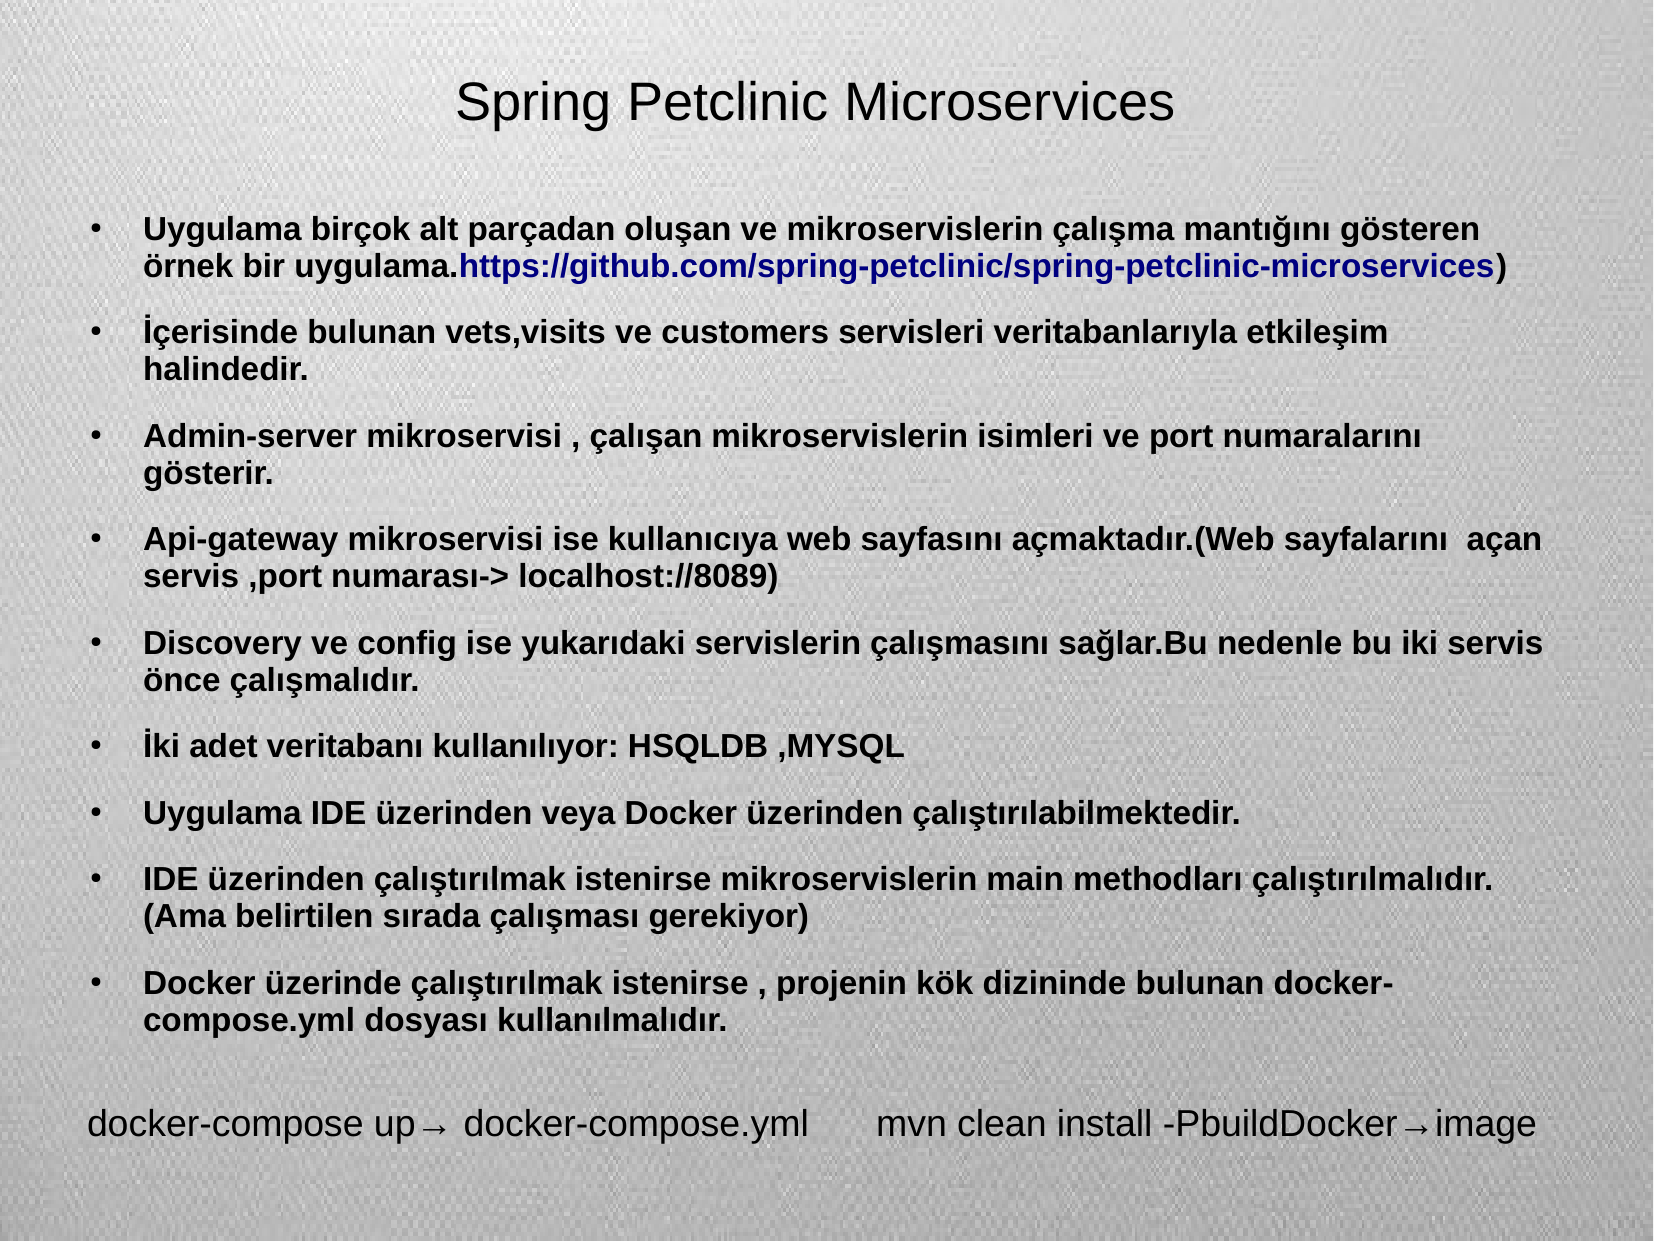

# Spring Petclinic Microservices
Uygulama birçok alt parçadan oluşan ve mikroservislerin çalışma mantığını gösteren örnek bir uygulama.https://github.com/spring-petclinic/spring-petclinic-microservices)
İçerisinde bulunan vets,visits ve customers servisleri veritabanlarıyla etkileşim halindedir.
Admin-server mikroservisi , çalışan mikroservislerin isimleri ve port numaralarını gösterir.
Api-gateway mikroservisi ise kullanıcıya web sayfasını açmaktadır.(Web sayfalarını açan servis ,port numarası-> localhost://8089)
Discovery ve config ise yukarıdaki servislerin çalışmasını sağlar.Bu nedenle bu iki servis önce çalışmalıdır.
İki adet veritabanı kullanılıyor: HSQLDB ,MYSQL
Uygulama IDE üzerinden veya Docker üzerinden çalıştırılabilmektedir.
IDE üzerinden çalıştırılmak istenirse mikroservislerin main methodları çalıştırılmalıdır.(Ama belirtilen sırada çalışması gerekiyor)
Docker üzerinde çalıştırılmak istenirse , projenin kök dizininde bulunan docker-compose.yml dosyası kullanılmalıdır.
docker-compose up→ docker-compose.yml
 mvn clean install -PbuildDocker→image